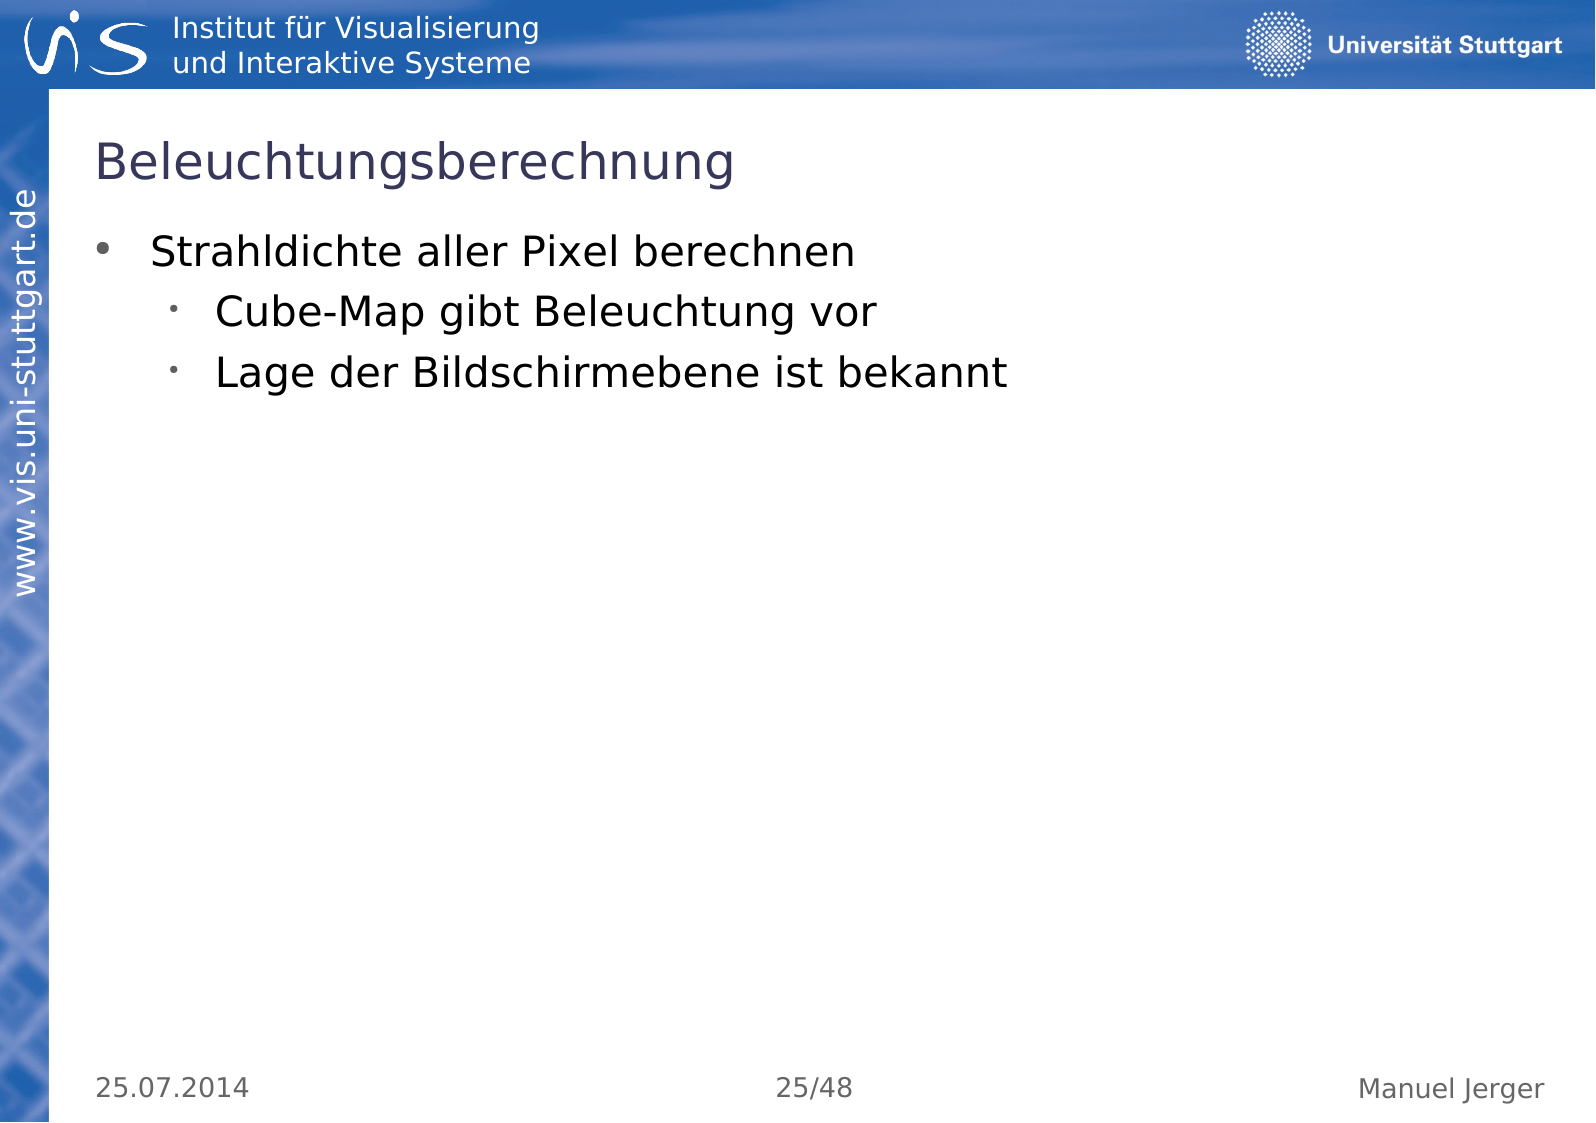

# Beleuchtungsberechnung
Strahldichte aller Pixel berechnen
Cube-Map gibt Beleuchtung vor
Lage der Bildschirmebene ist bekannt